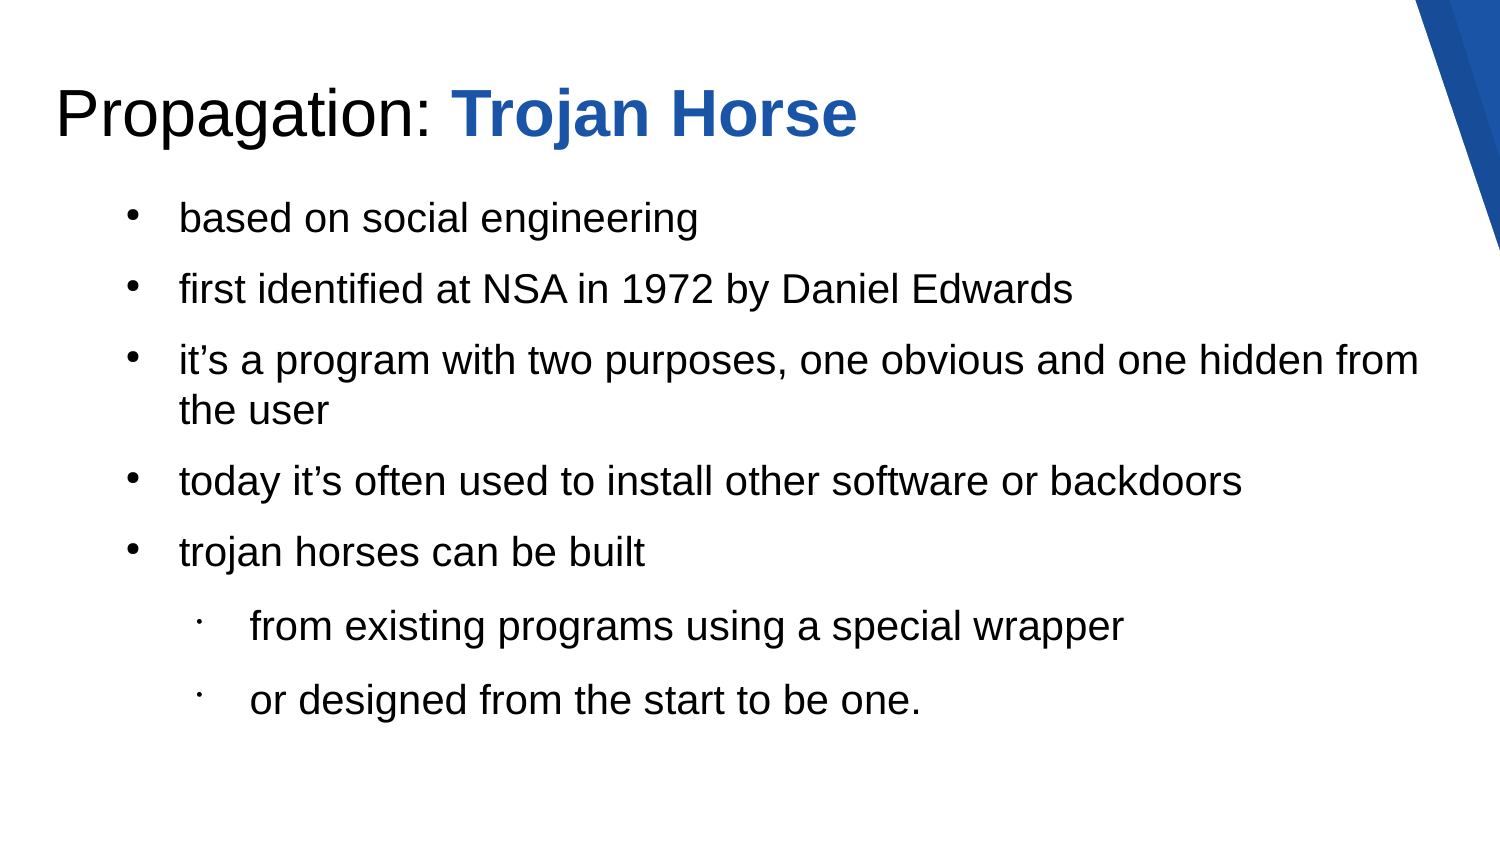

Propagation: Trojan Horse
# based on social engineering
first identified at NSA in 1972 by Daniel Edwards
it’s a program with two purposes, one obvious and one hidden from the user
today it’s often used to install other software or backdoors
trojan horses can be built
from existing programs using a special wrapper
or designed from the start to be one.